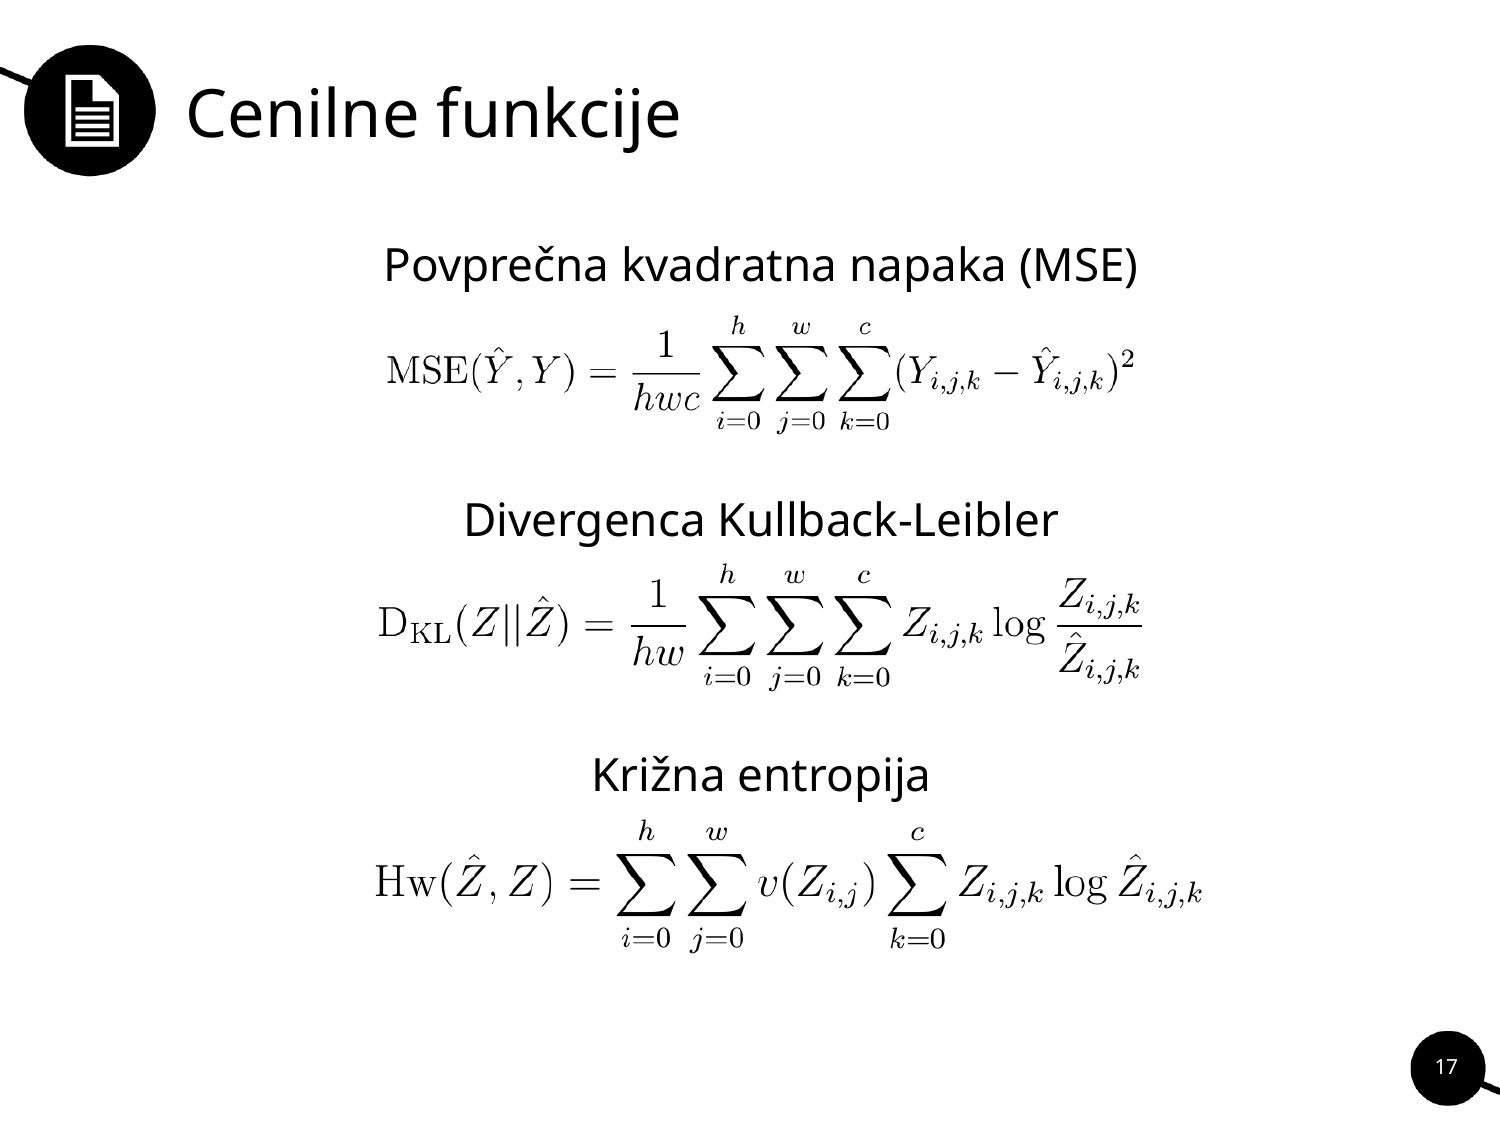

# Cenilne funkcije
Povprečna kvadratna napaka (MSE)
Divergenca Kullback-Leibler
Križna entropija
17